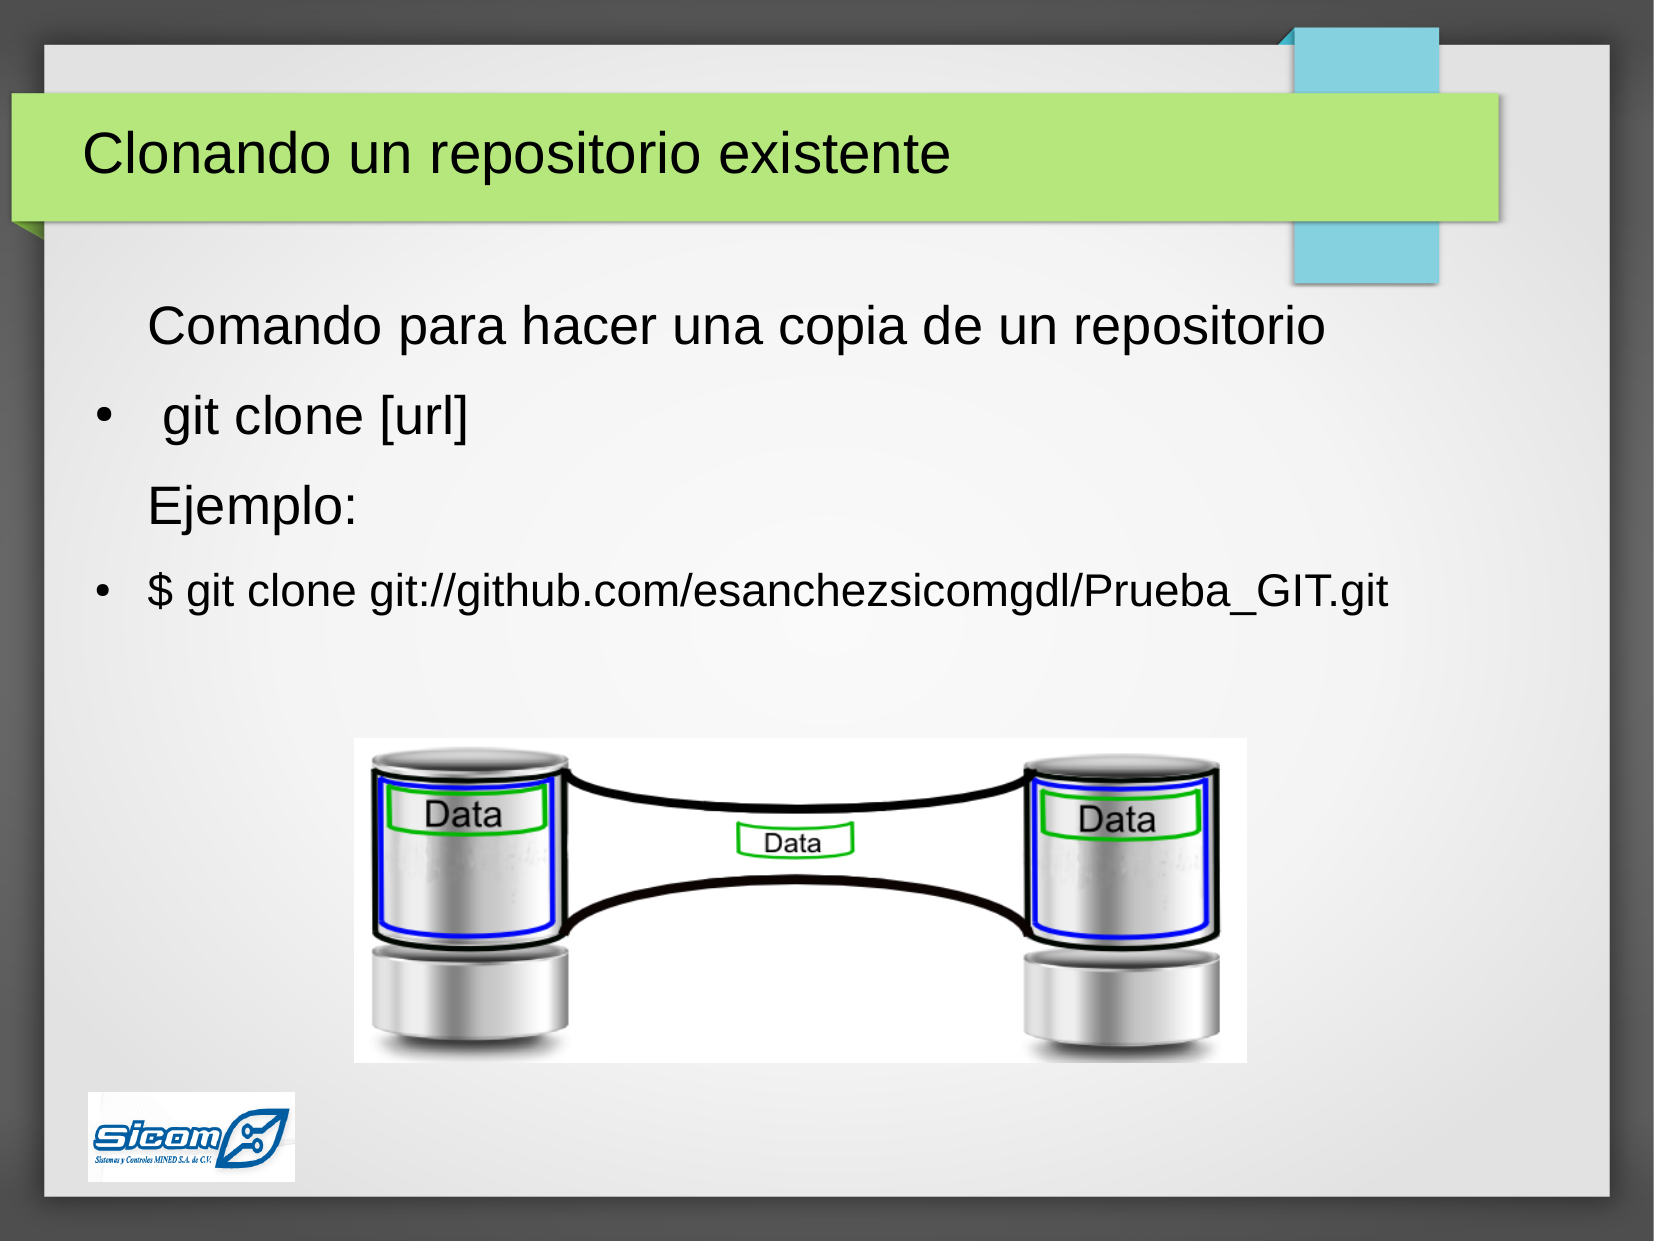

# Clonando un repositorio existente
Comando para hacer una copia de un repositorio
 git clone [url]
Ejemplo:
$ git clone git://github.com/esanchezsicomgdl/Prueba_GIT.git